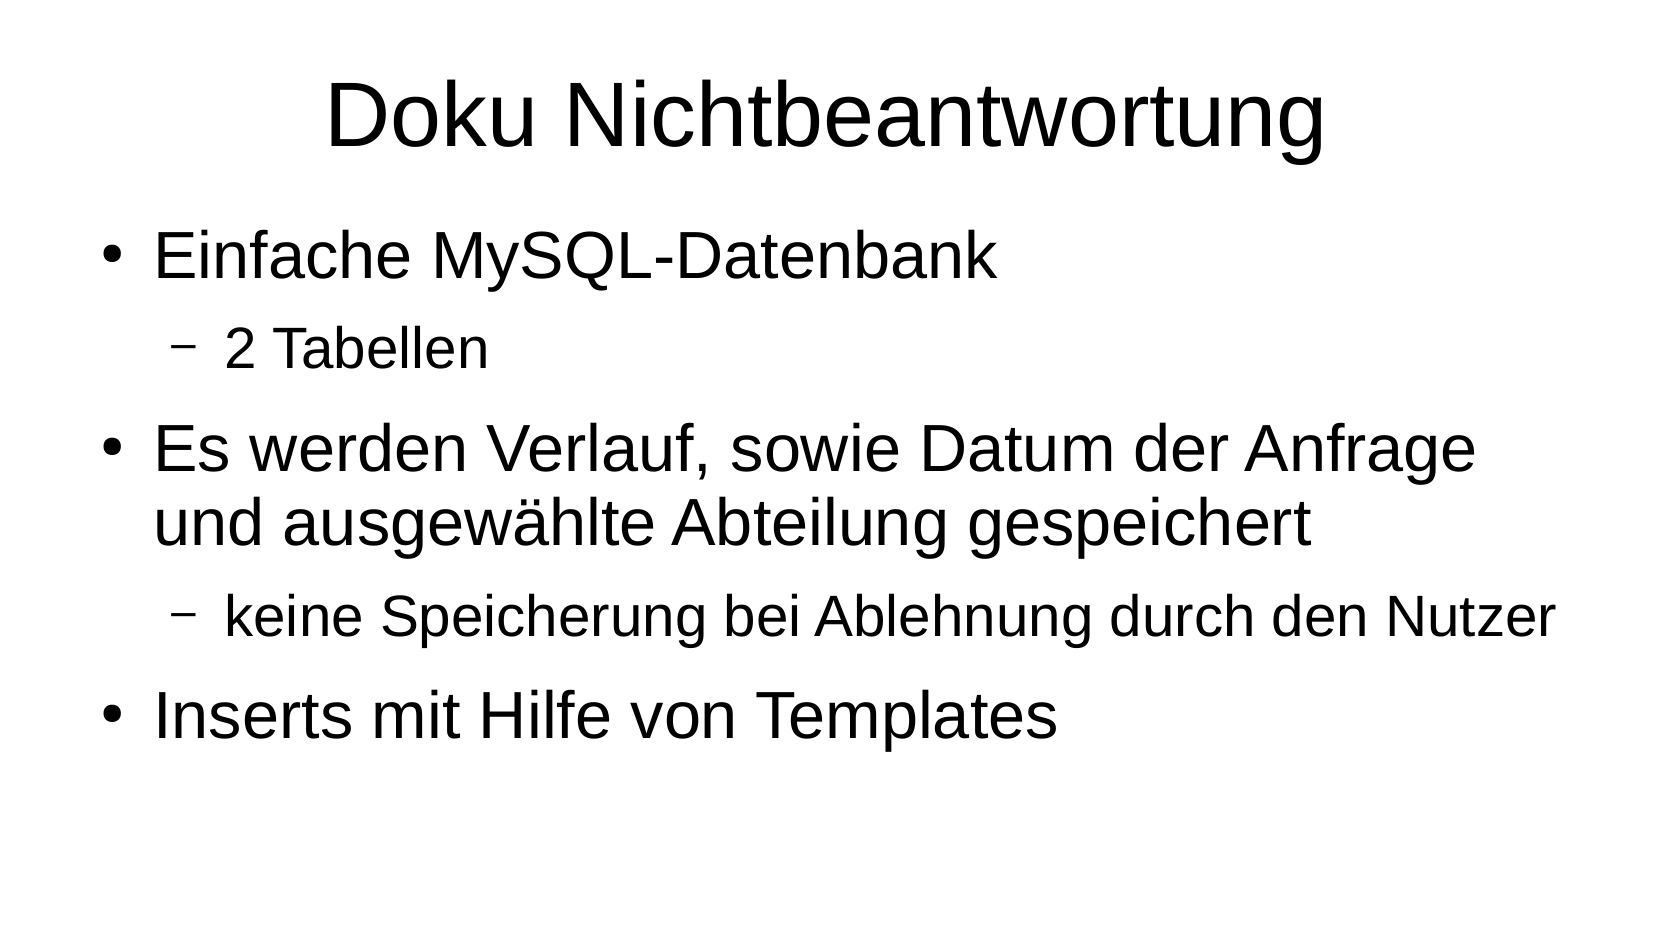

# Doku Nichtbeantwortung
Einfache MySQL-Datenbank
2 Tabellen
Es werden Verlauf, sowie Datum der Anfrage und ausgewählte Abteilung gespeichert
keine Speicherung bei Ablehnung durch den Nutzer
Inserts mit Hilfe von Templates